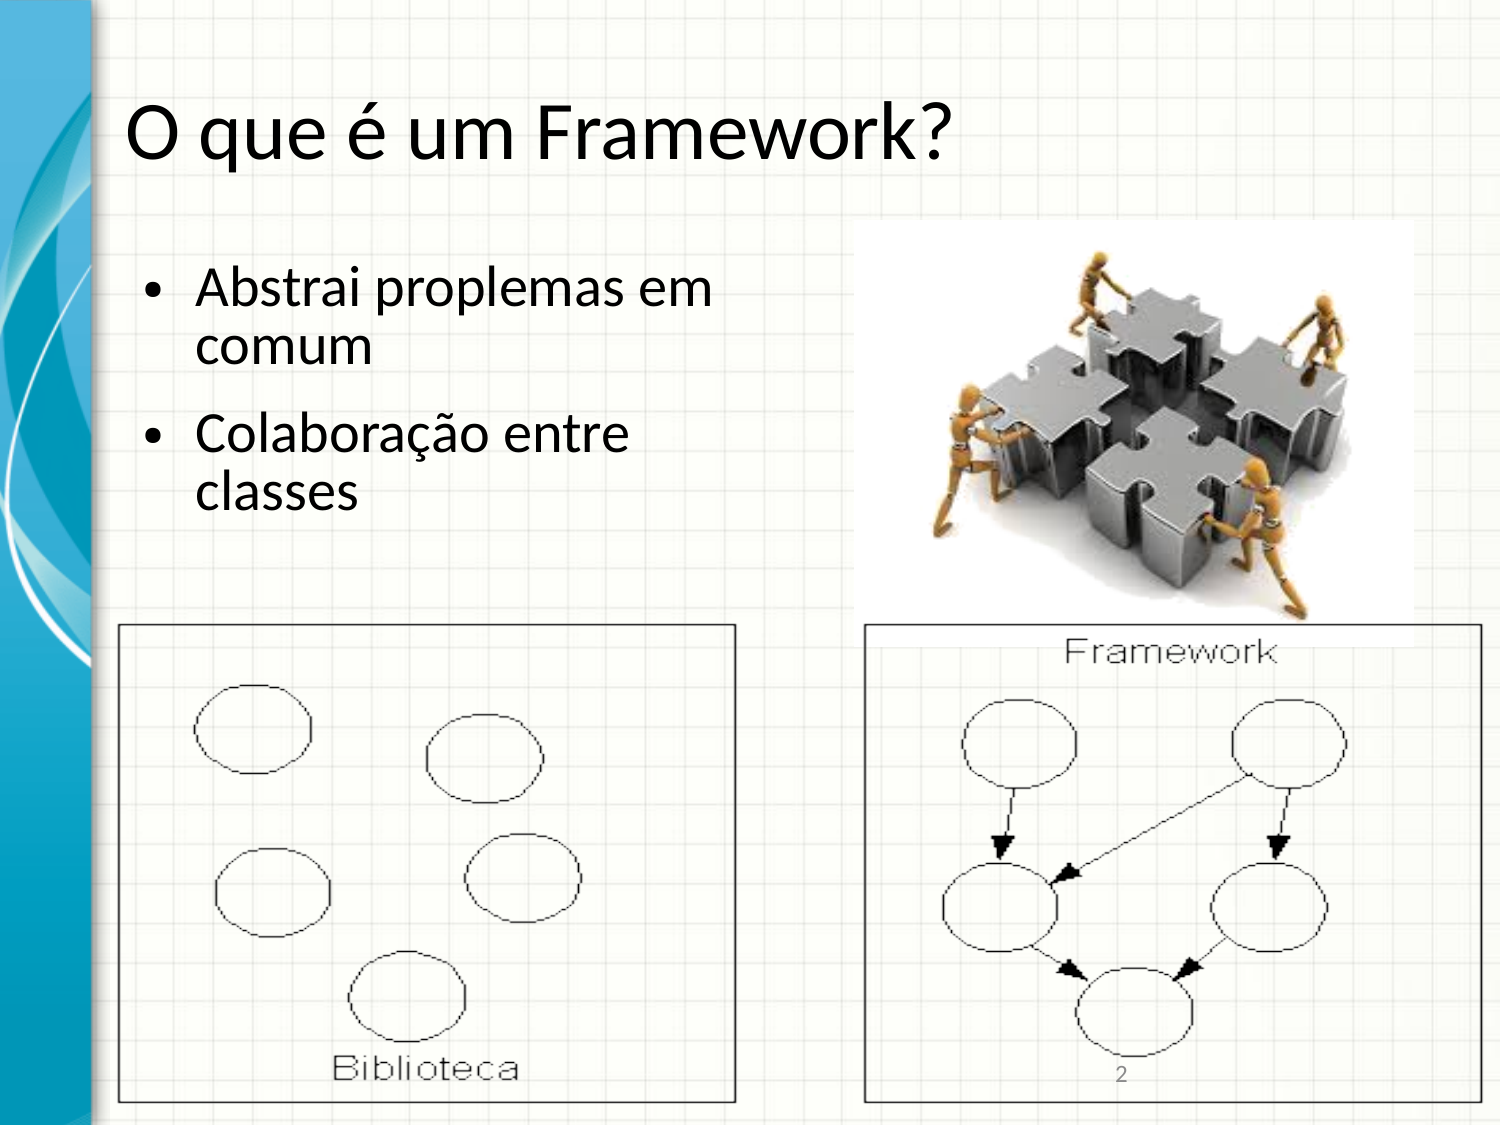

# O que é um Framework?
Abstrai proplemas em comum
Colaboração entre classes
Tcc - TADS/FURG 2014
2